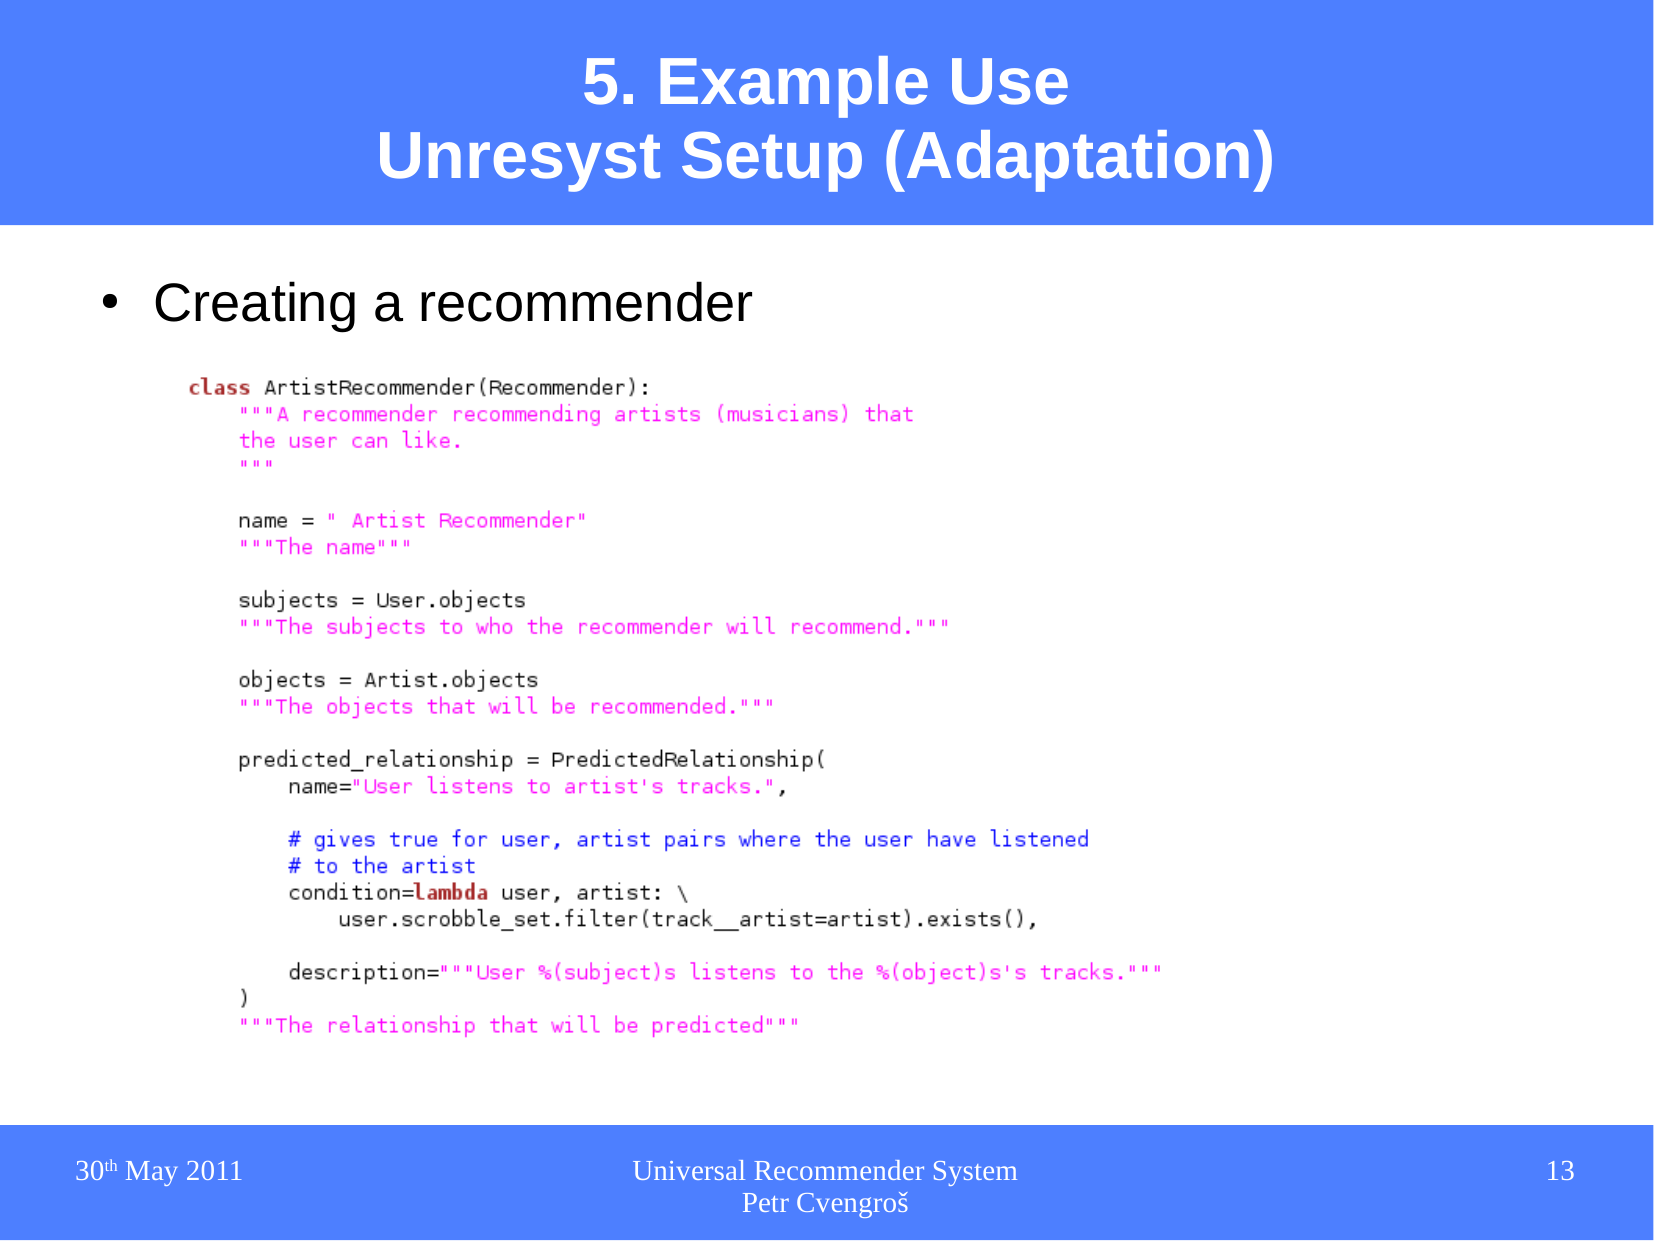

# 5. Example Use Unresyst Setup (Adaptation)
Creating a recommender
13